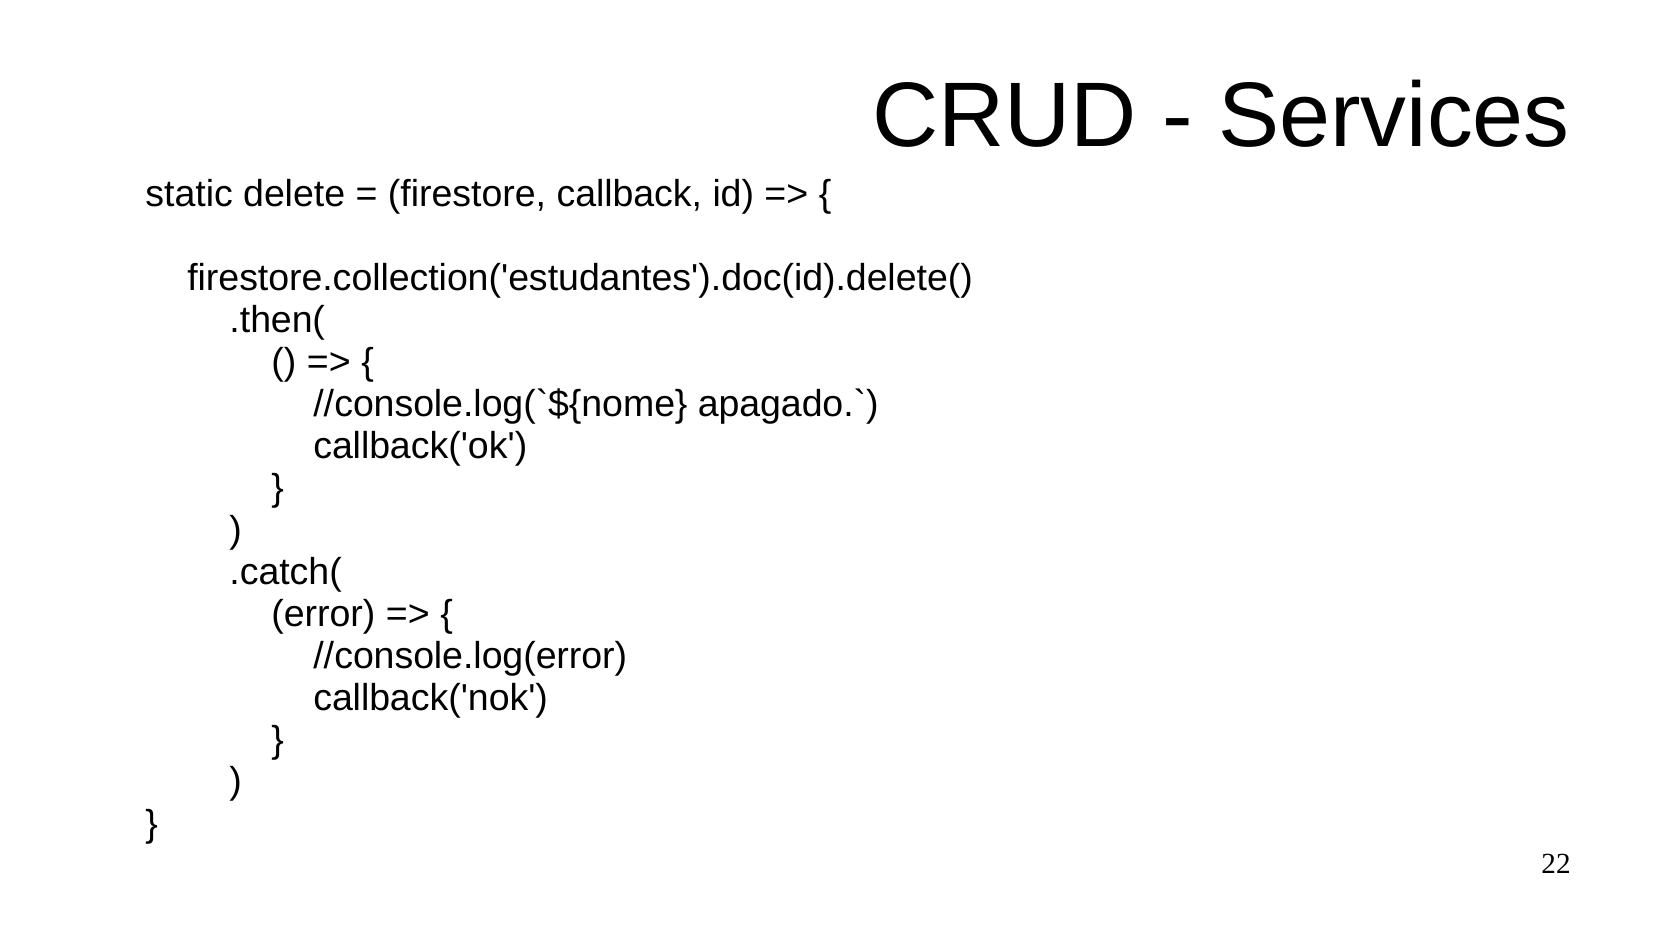

# CRUD - Services
 static delete = (firestore, callback, id) => {
 firestore.collection('estudantes').doc(id).delete()
 .then(
 () => {
 //console.log(`${nome} apagado.`)
 callback('ok')
 }
 )
 .catch(
 (error) => {
 //console.log(error)
 callback('nok')
 }
 )
 }
22